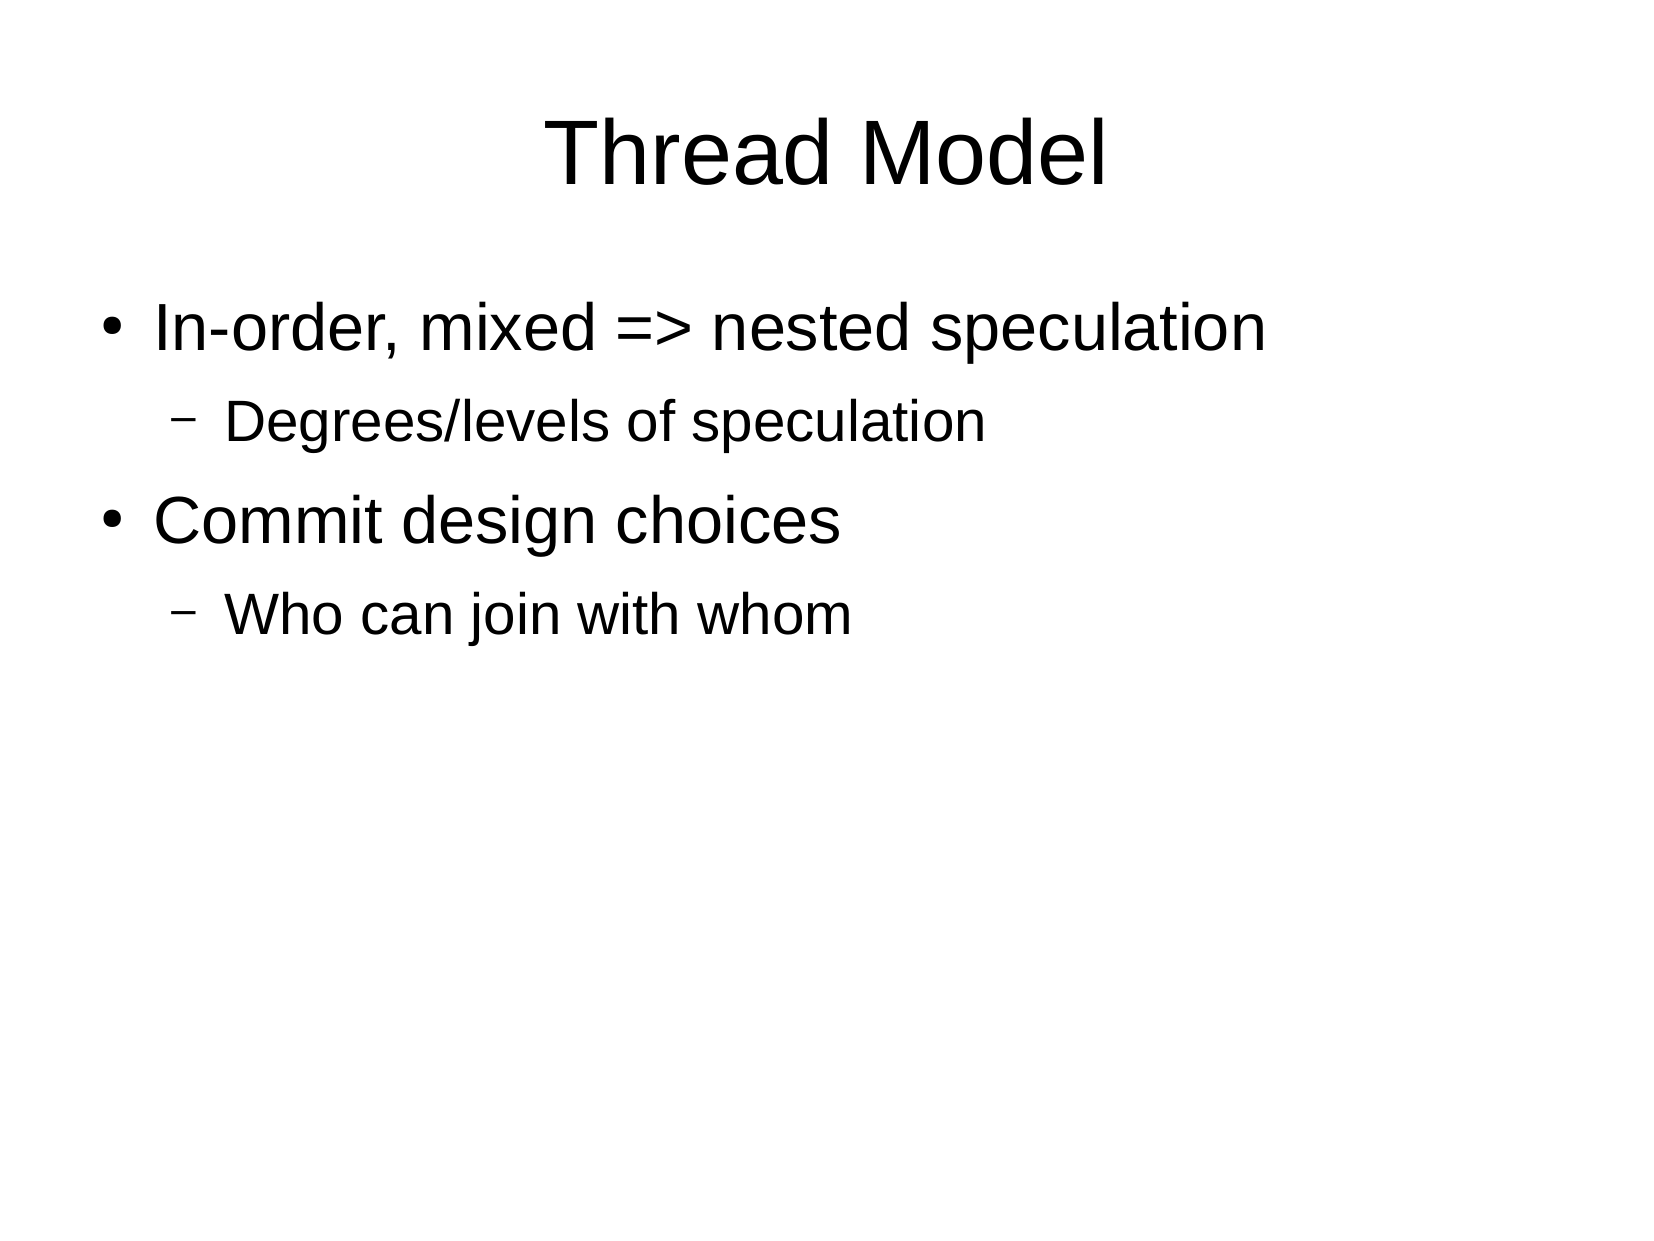

# Thread Model
In-order, mixed => nested speculation
Degrees/levels of speculation
Commit design choices
Who can join with whom